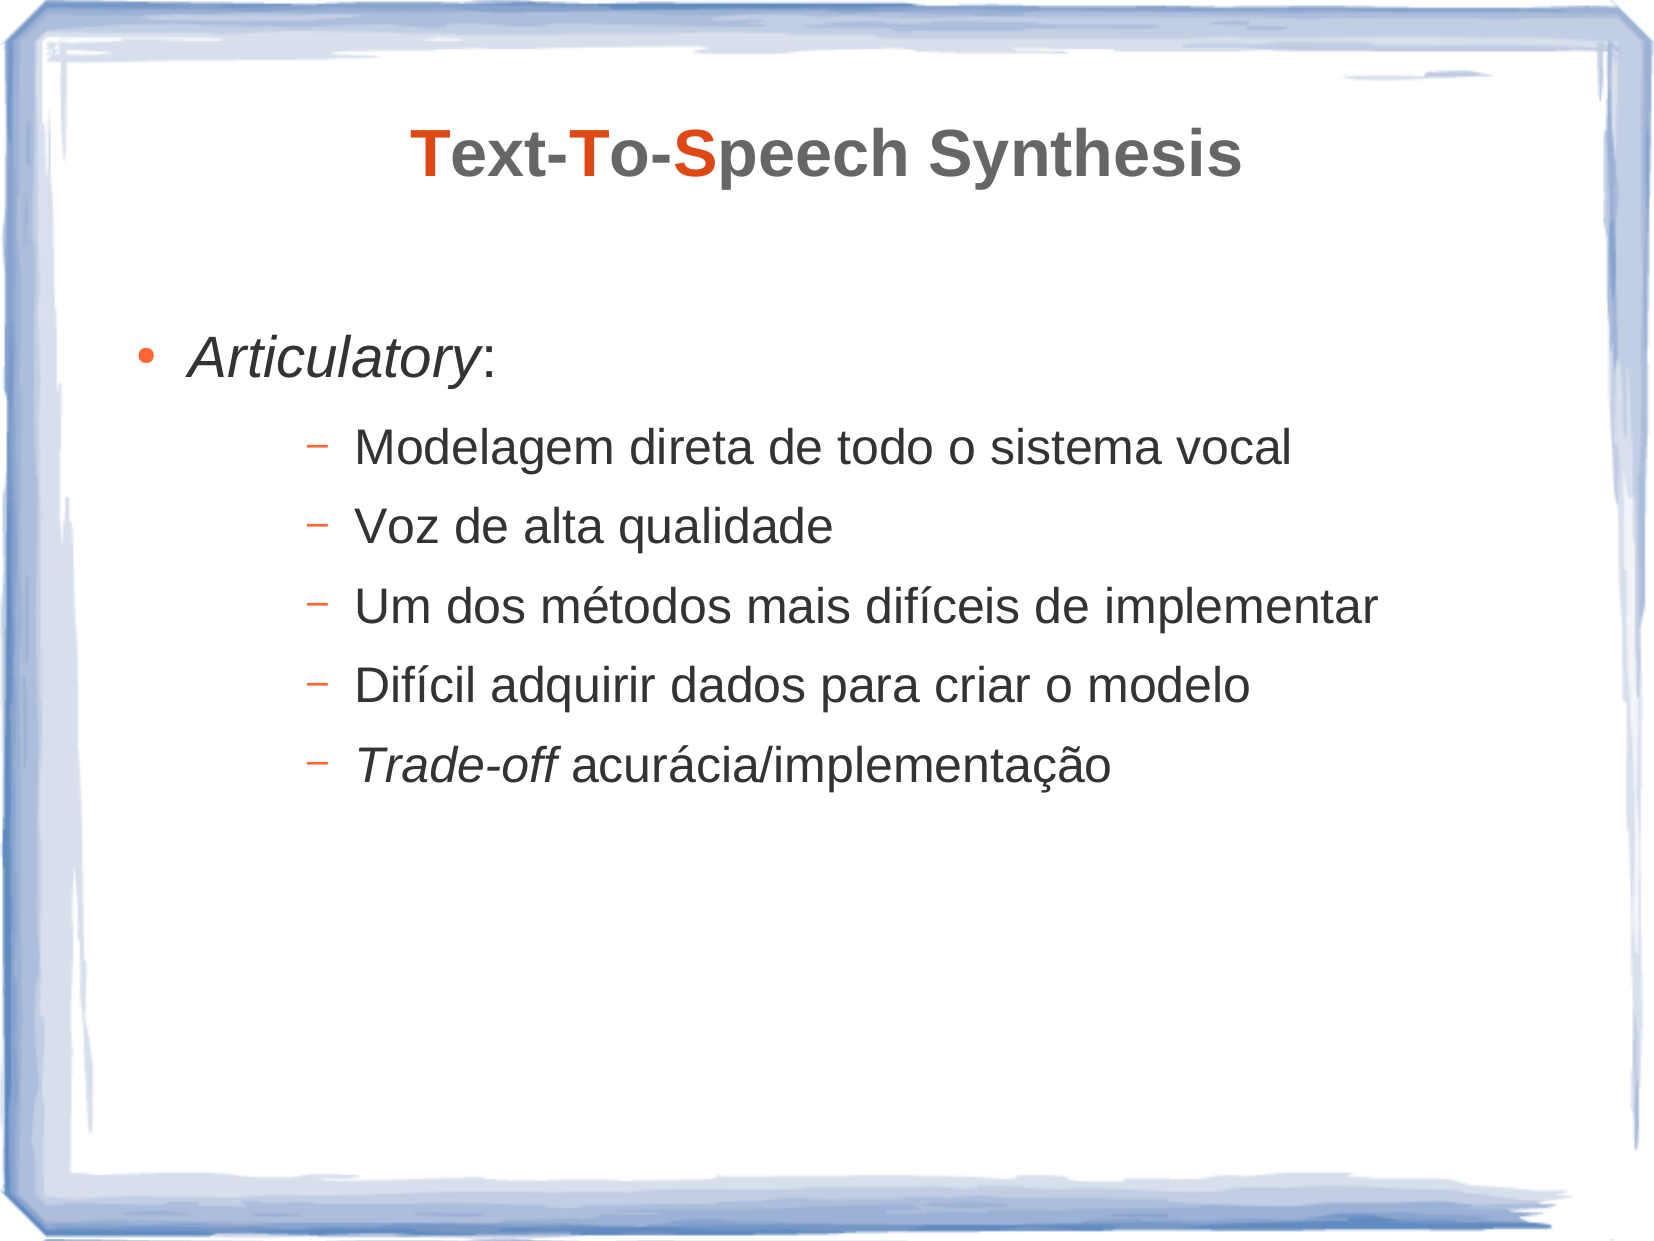

# Text-To-Speech Synthesis
Articulatory:
Modelagem direta de todo o sistema vocal
Voz de alta qualidade
Um dos métodos mais difíceis de implementar
Difícil adquirir dados para criar o modelo
Trade-off acurácia/implementação